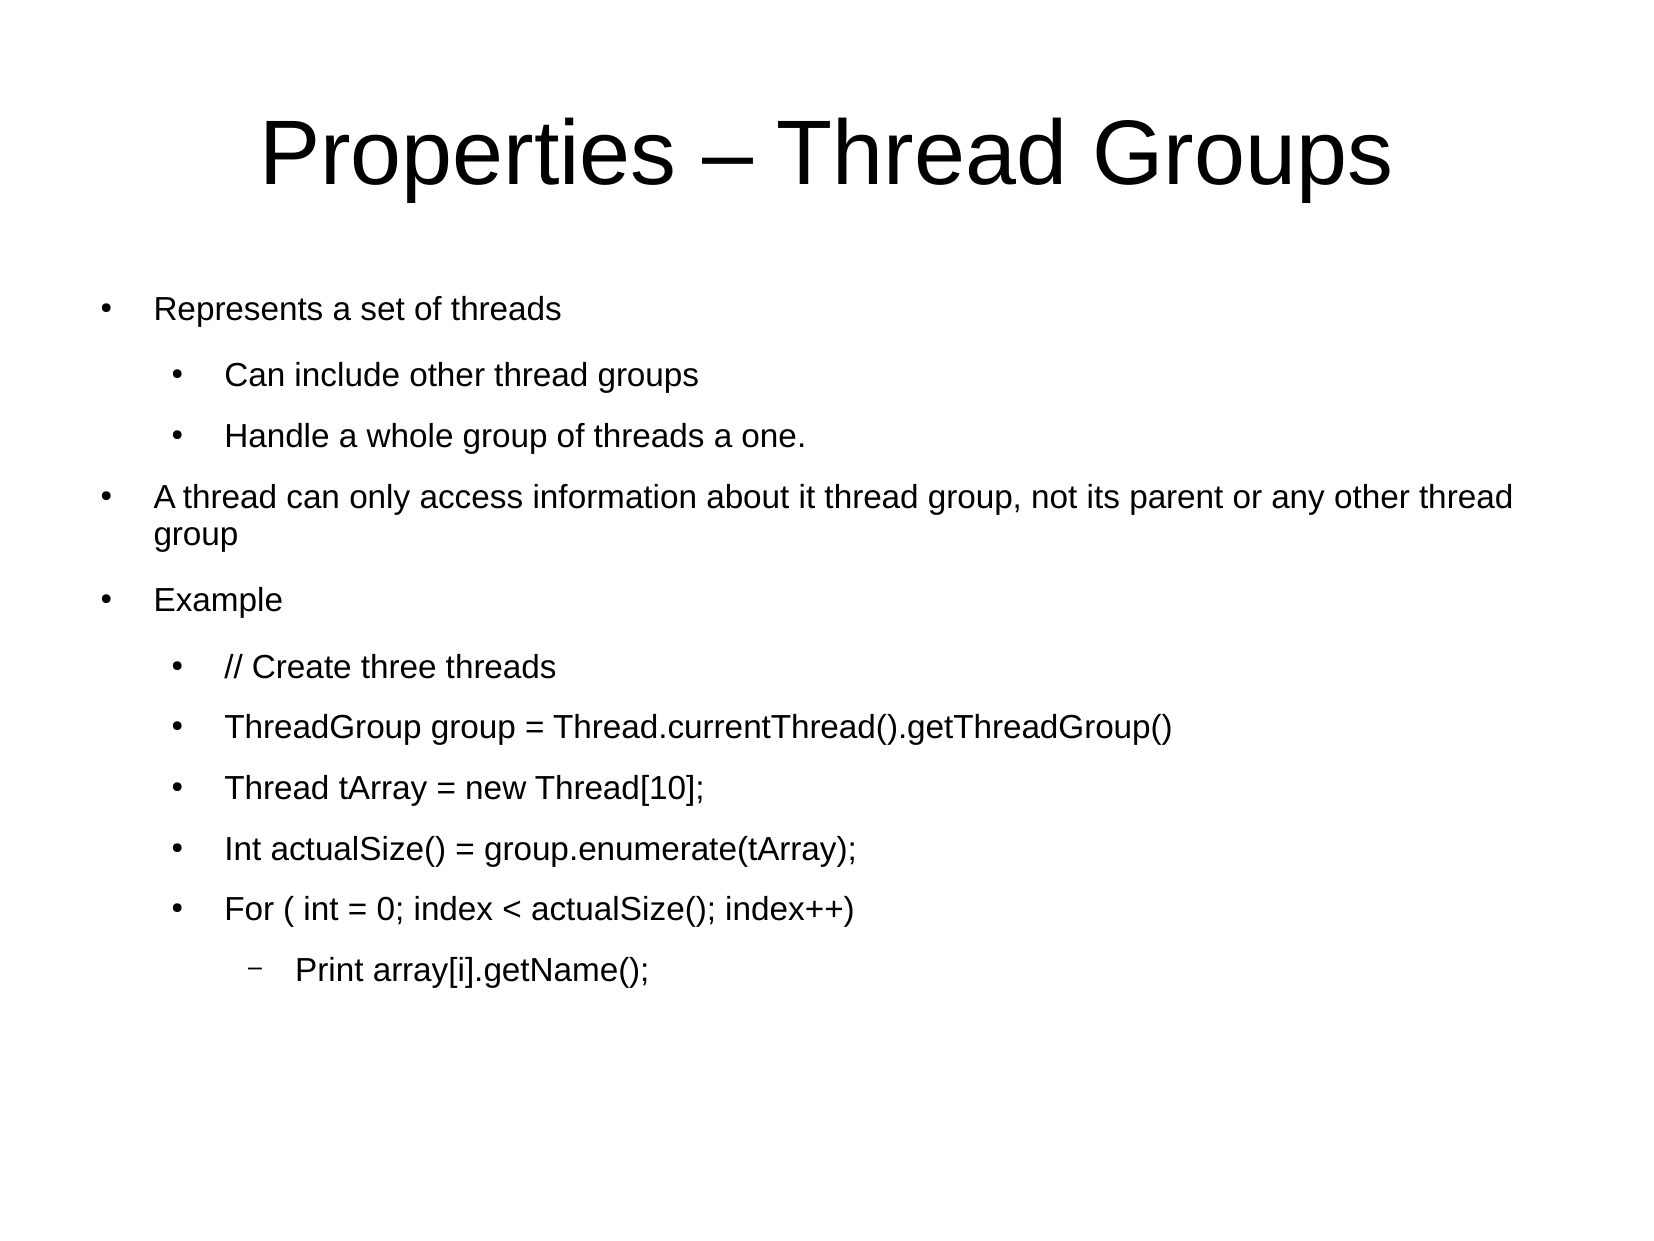

# Properties – Thread Groups
Represents a set of threads
Can include other thread groups
Handle a whole group of threads a one.
A thread can only access information about it thread group, not its parent or any other thread group
Example
// Create three threads
ThreadGroup group = Thread.currentThread().getThreadGroup()
Thread tArray = new Thread[10];
Int actualSize() = group.enumerate(tArray);
For ( int = 0; index < actualSize(); index++)
Print array[i].getName();